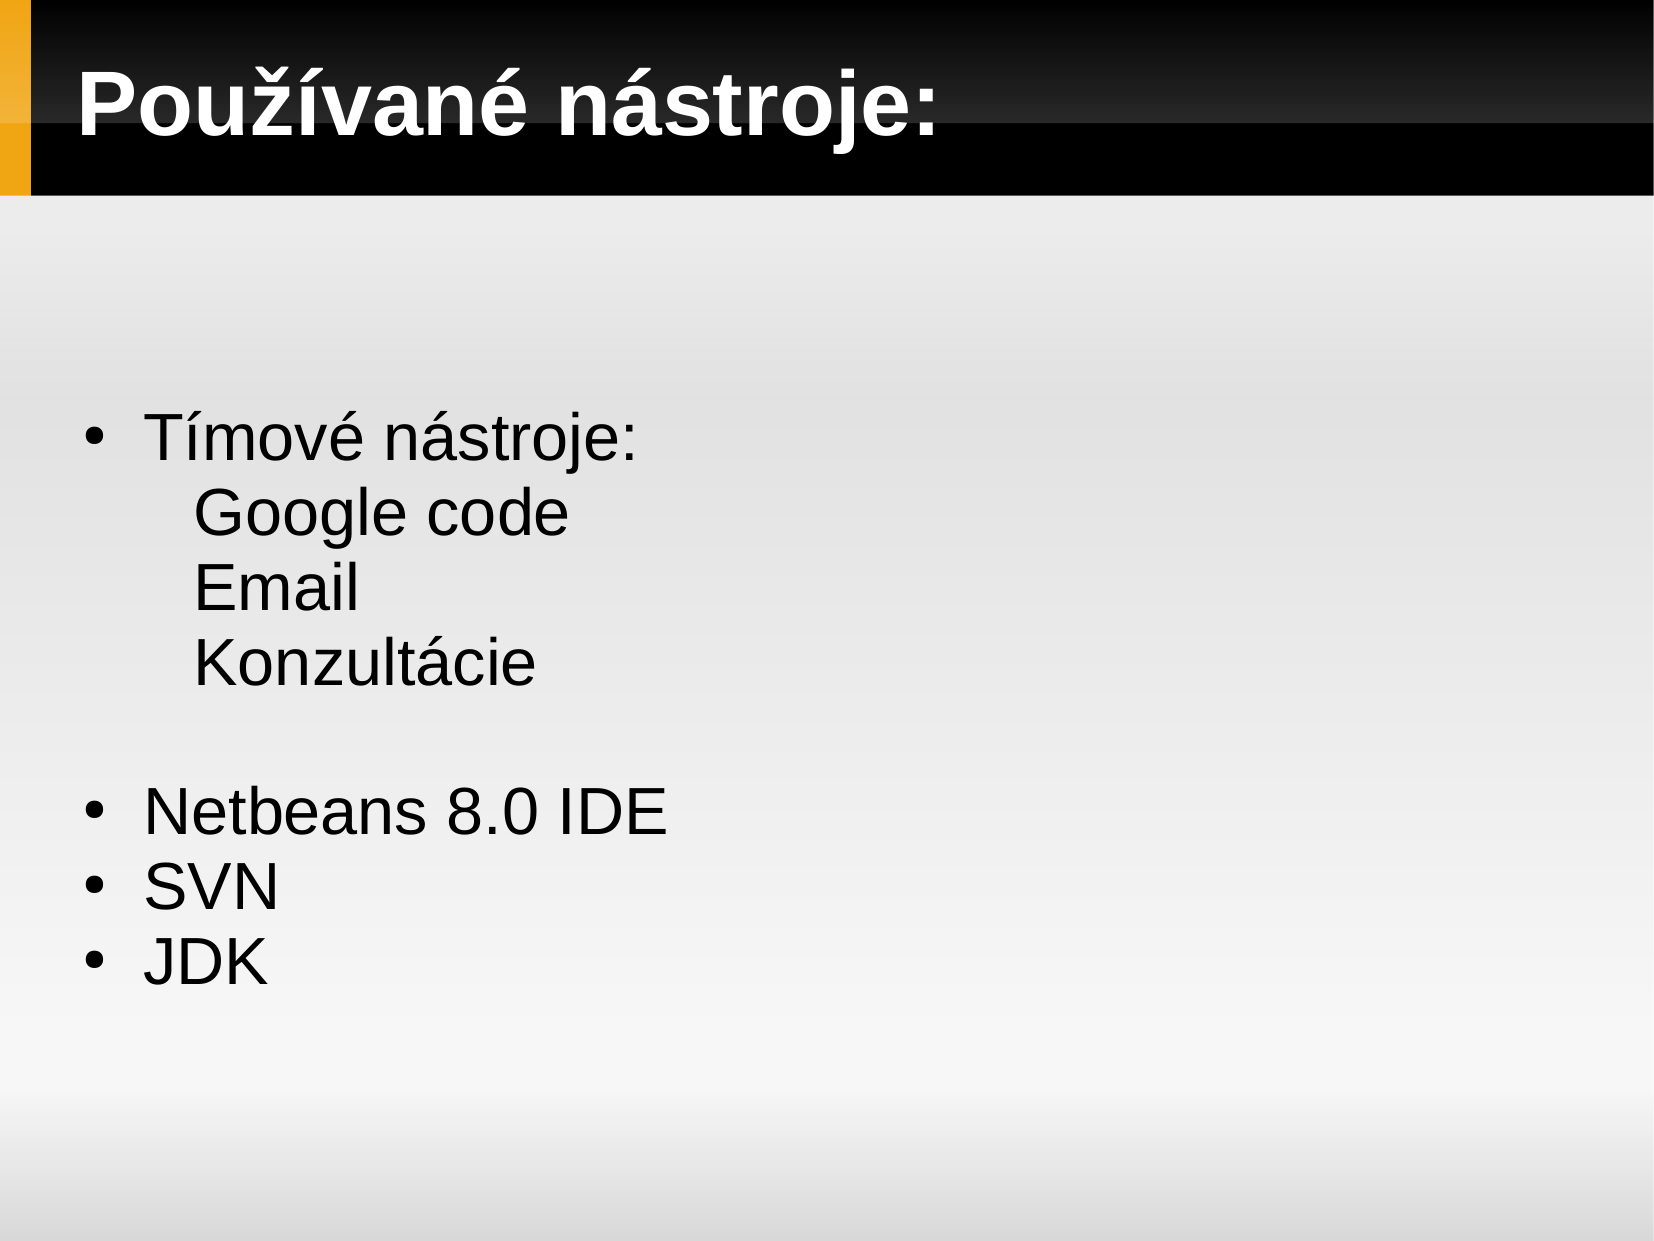

# Používané nástroje:
 Tímové nástroje:
	 Google code
	 Email
	 Konzultácie
 Netbeans 8.0 IDE
 SVN
 JDK